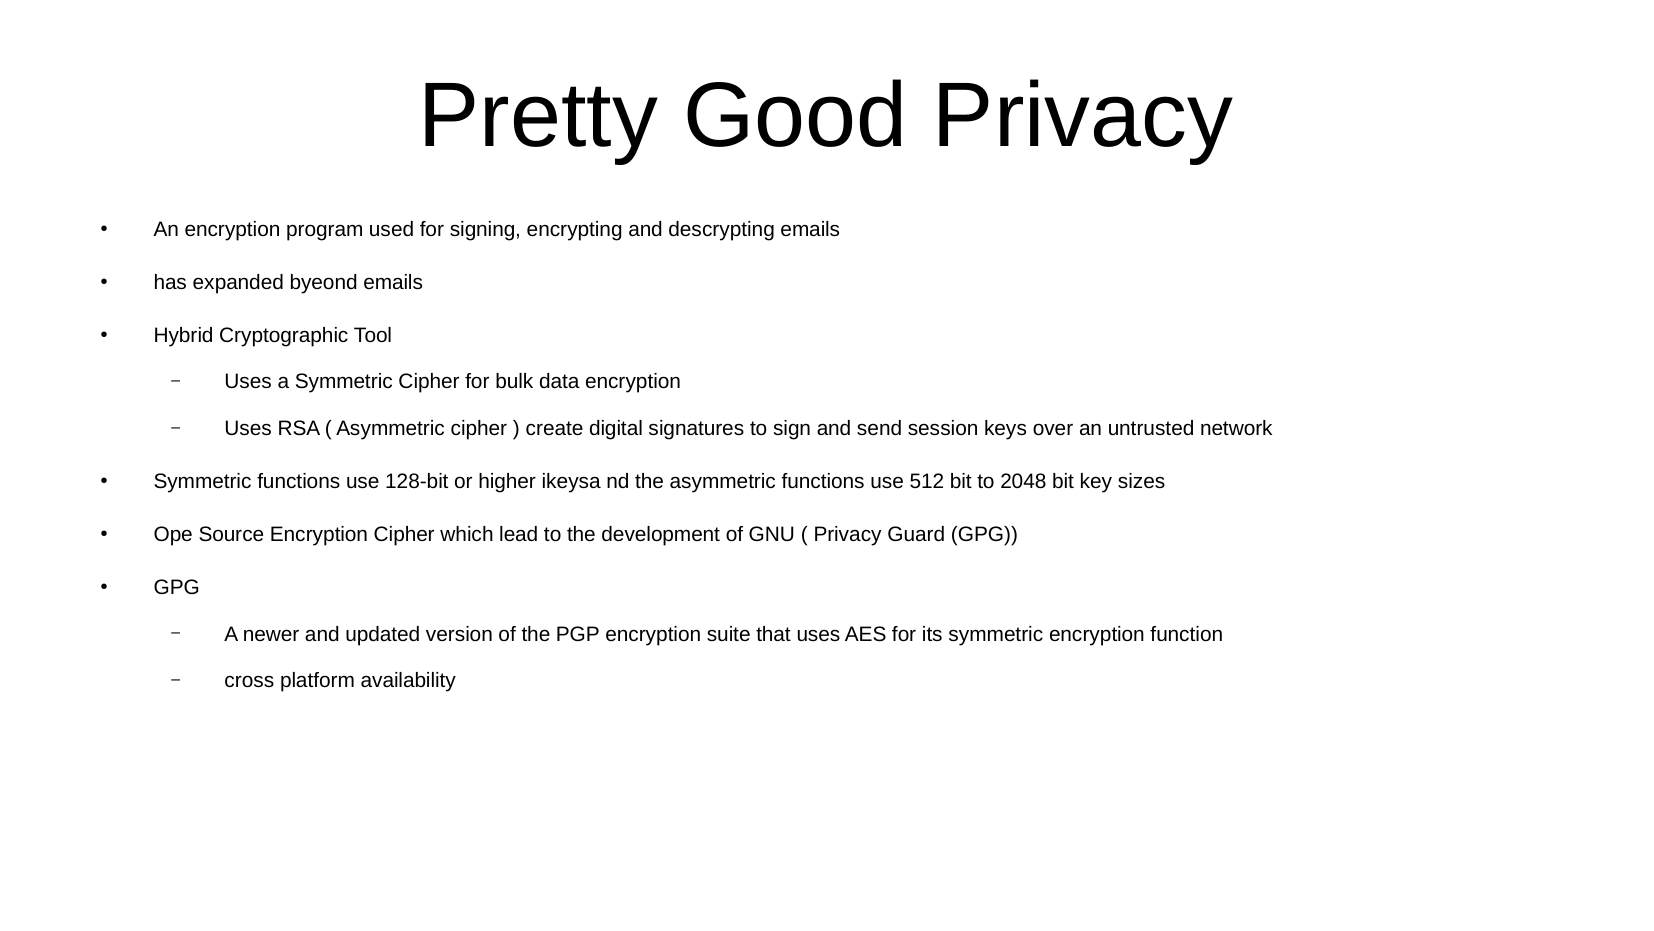

# Pretty Good Privacy
An encryption program used for signing, encrypting and descrypting emails
has expanded byeond emails
Hybrid Cryptographic Tool
Uses a Symmetric Cipher for bulk data encryption
Uses RSA ( Asymmetric cipher ) create digital signatures to sign and send session keys over an untrusted network
Symmetric functions use 128-bit or higher ikeysa nd the asymmetric functions use 512 bit to 2048 bit key sizes
Ope Source Encryption Cipher which lead to the development of GNU ( Privacy Guard (GPG))
GPG
A newer and updated version of the PGP encryption suite that uses AES for its symmetric encryption function
cross platform availability